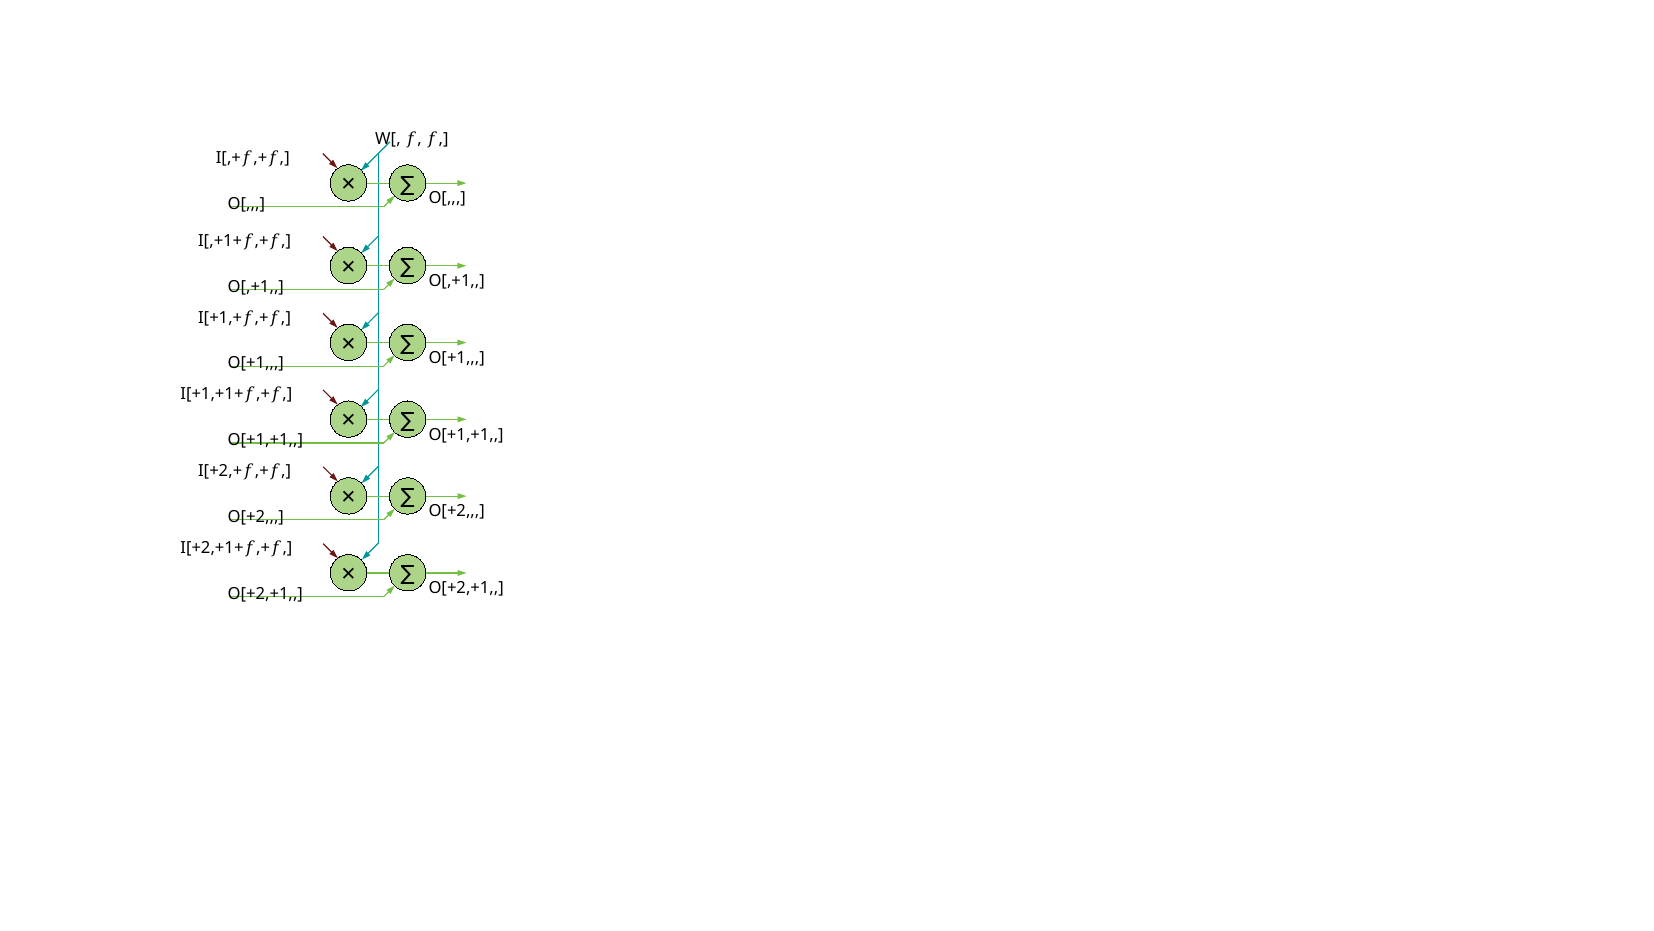

W[, 𝑓, 𝑓,]
I[,+𝑓,+𝑓,]
×
∑
O[,,,]
O[,,,]
I[,+1+𝑓,+𝑓,]
×
∑
O[,+1,,]
O[,+1,,]
I[+1,+𝑓,+𝑓,]
×
∑
O[+1,,,]
O[+1,,,]
I[+1,+1+𝑓,+𝑓,]
×
∑
O[+1,+1,,]
O[+1,+1,,]
I[+2,+𝑓,+𝑓,]
×
∑
O[+2,,,]
O[+2,,,]
I[+2,+1+𝑓,+𝑓,]
×
∑
O[+2,+1,,]
O[+2,+1,,]